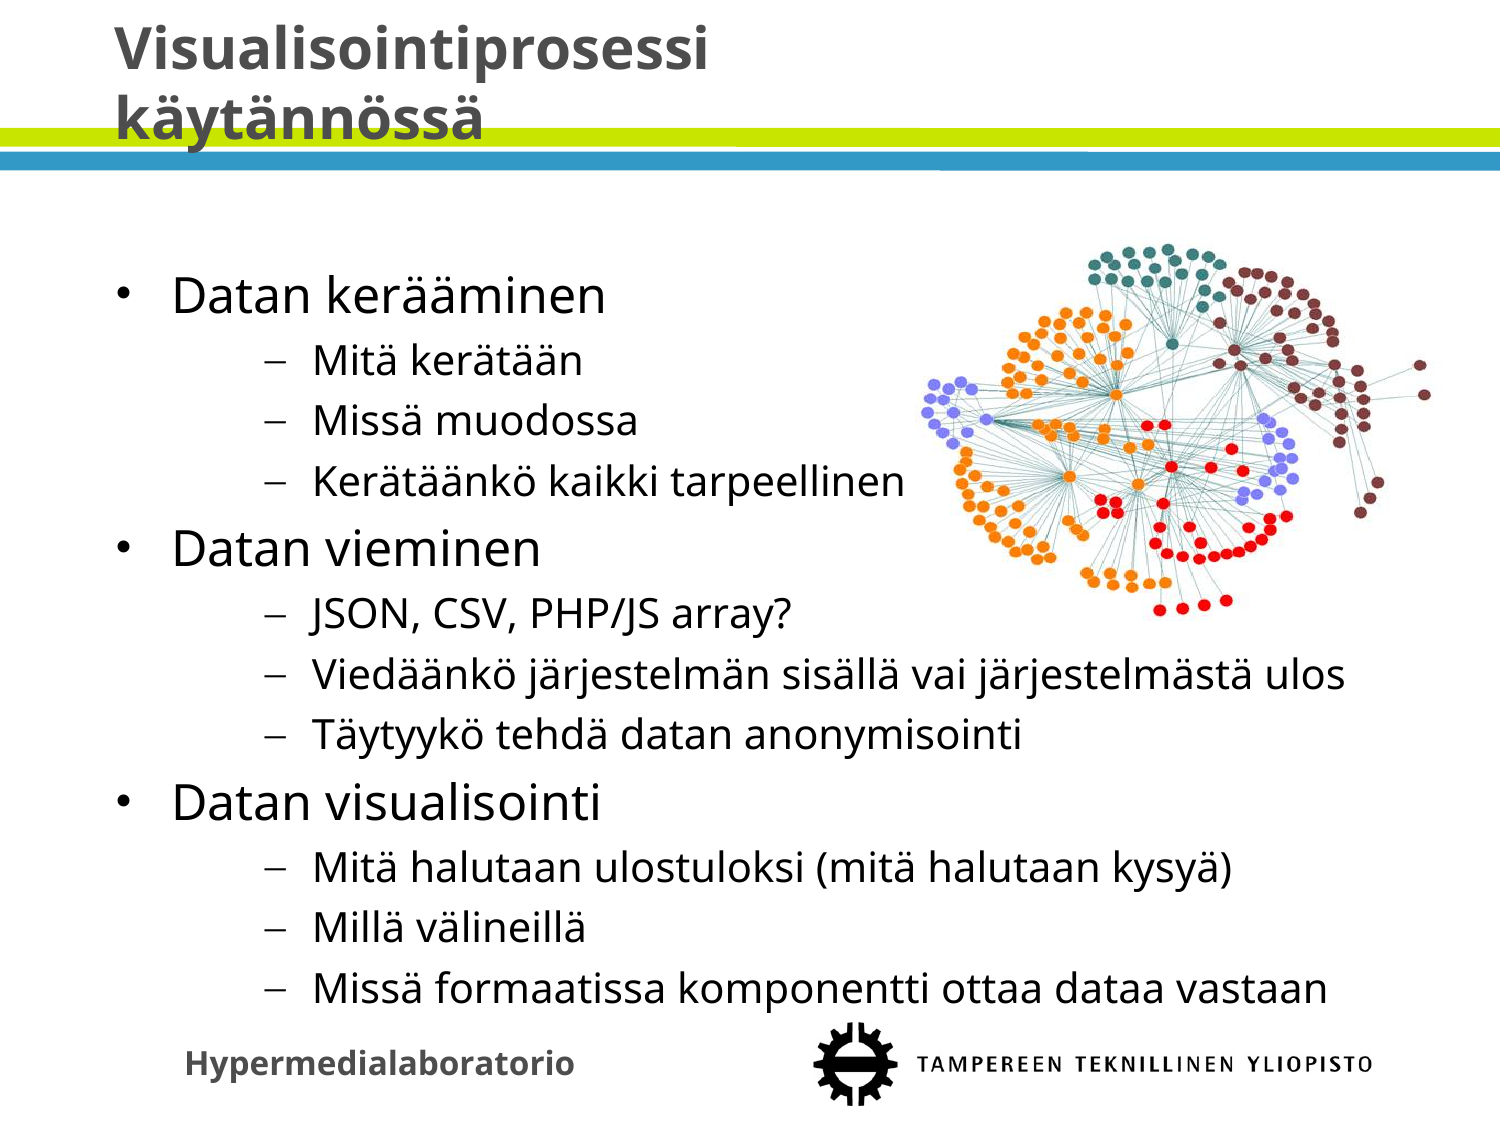

# Visualisointiprosessi käytännössä
Datan kerääminen
Mitä kerätään
Missä muodossa
Kerätäänkö kaikki tarpeellinen
Datan vieminen
JSON, CSV, PHP/JS array?
Viedäänkö järjestelmän sisällä vai järjestelmästä ulos
Täytyykö tehdä datan anonymisointi
Datan visualisointi
Mitä halutaan ulostuloksi (mitä halutaan kysyä)
Millä välineillä
Missä formaatissa komponentti ottaa dataa vastaan